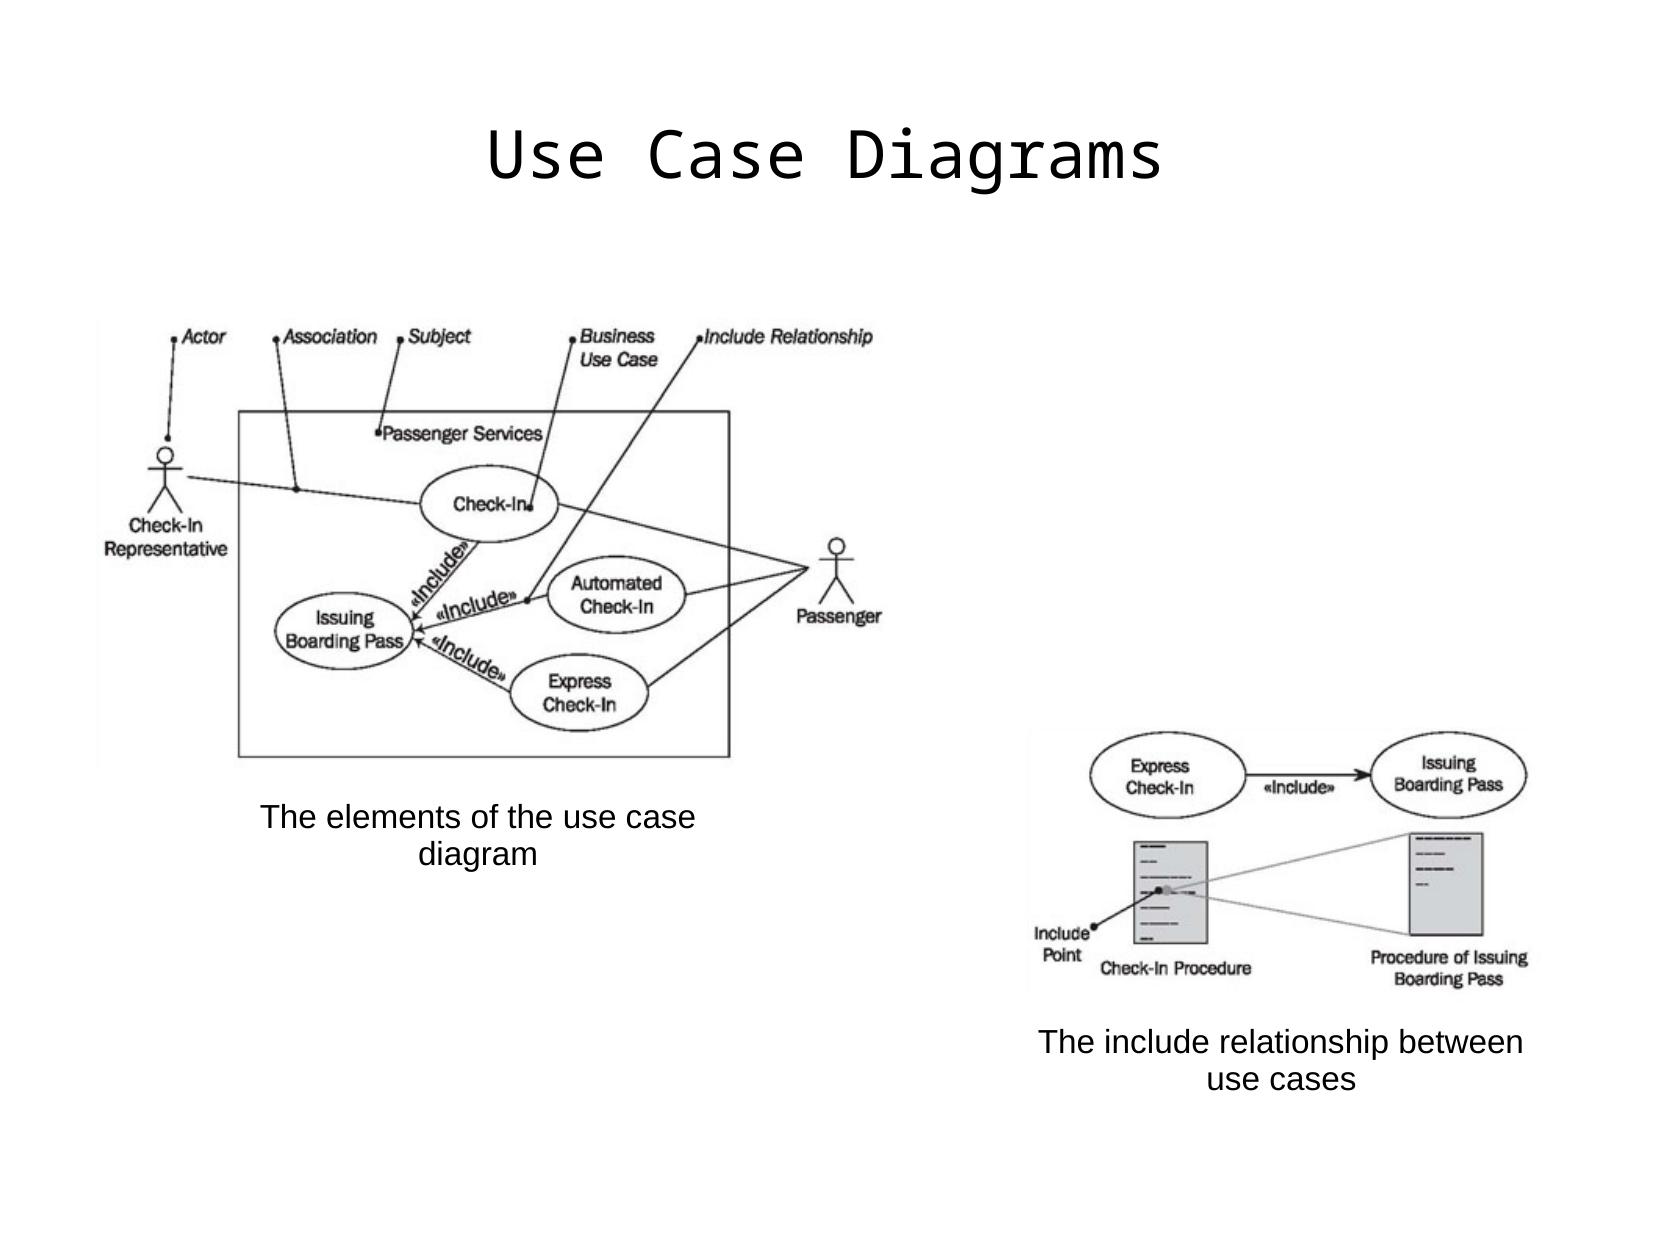

# Use Case Diagrams
The elements of the use case diagram
The include relationship between use cases